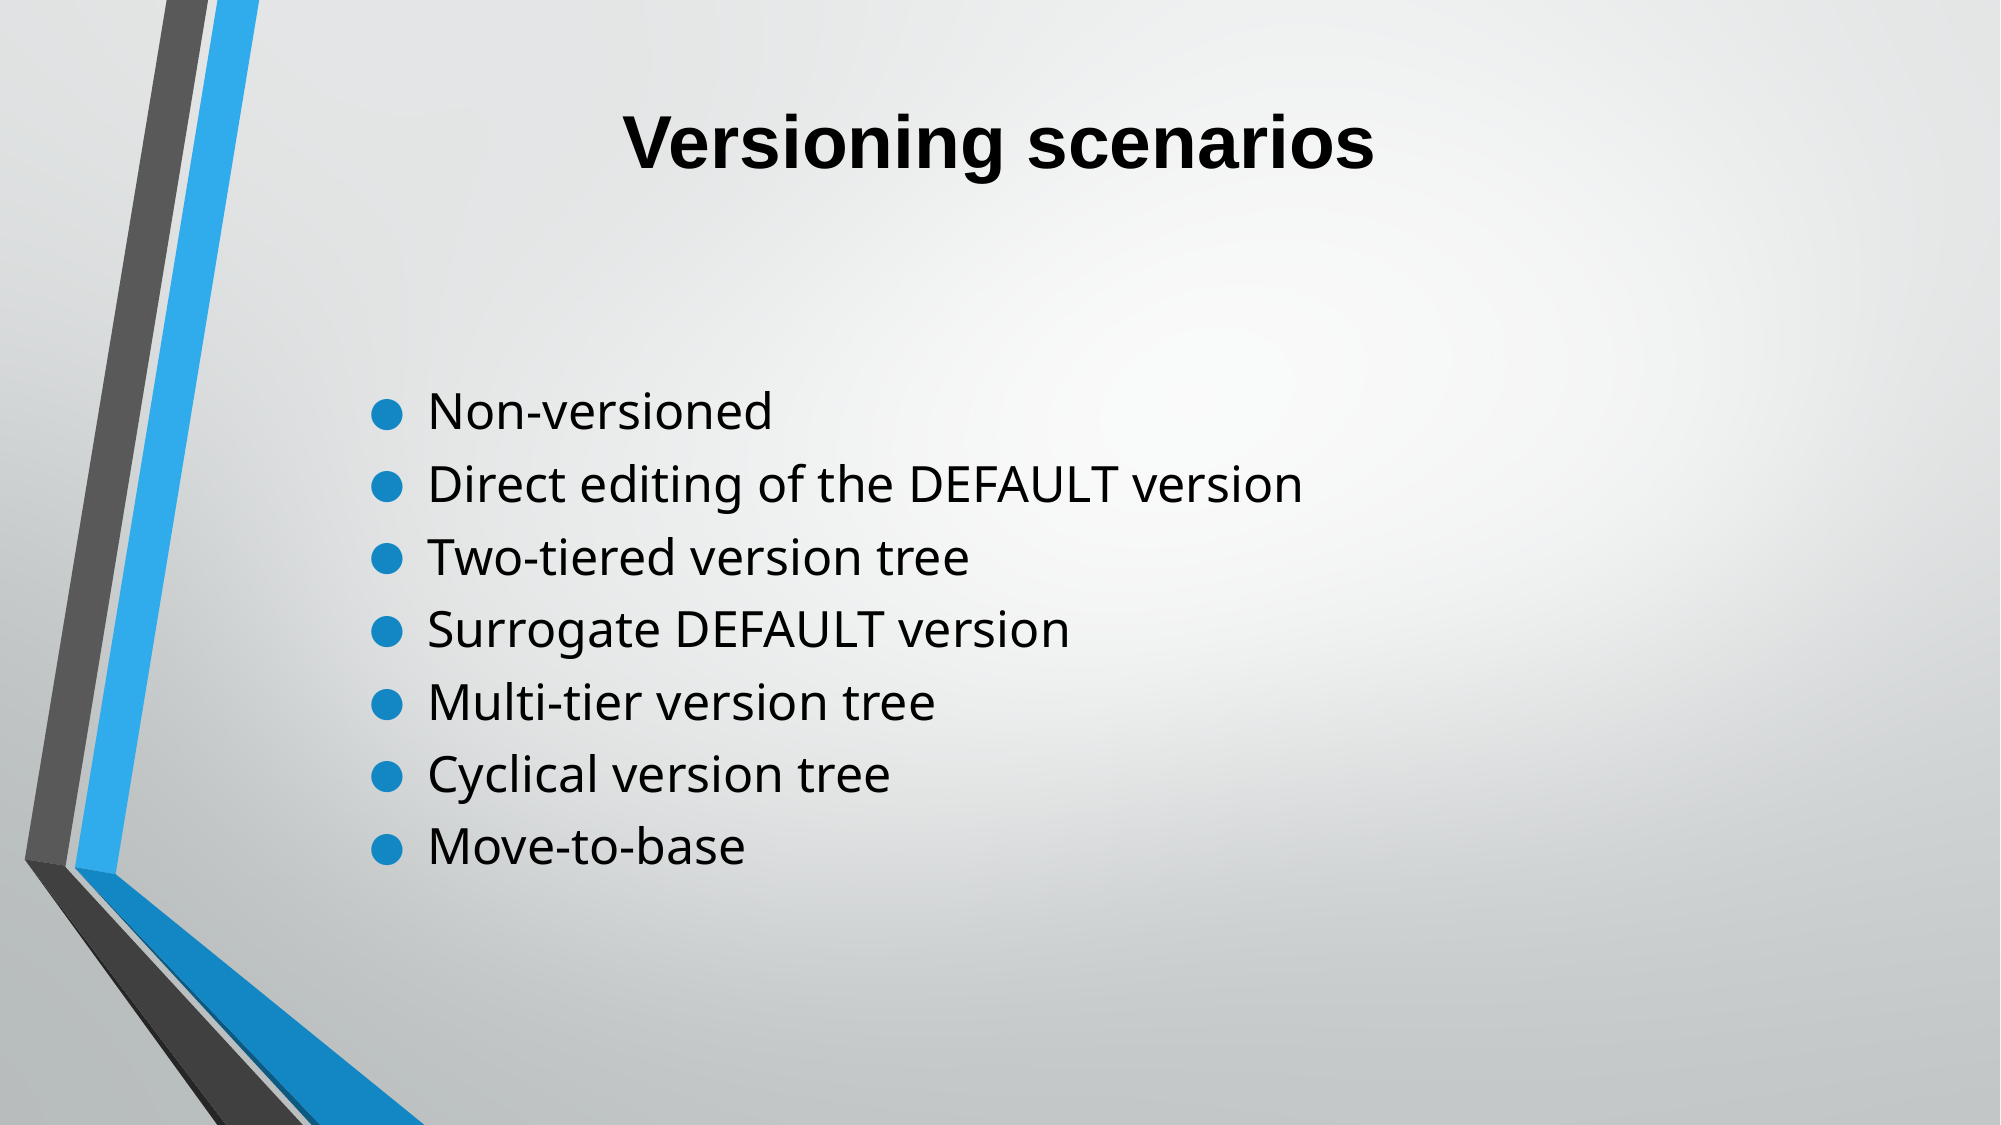

# Versioning scenarios
Non-versioned
Direct editing of the DEFAULT version
Two-tiered version tree
Surrogate DEFAULT version
Multi-tier version tree
Cyclical version tree
Move-to-base